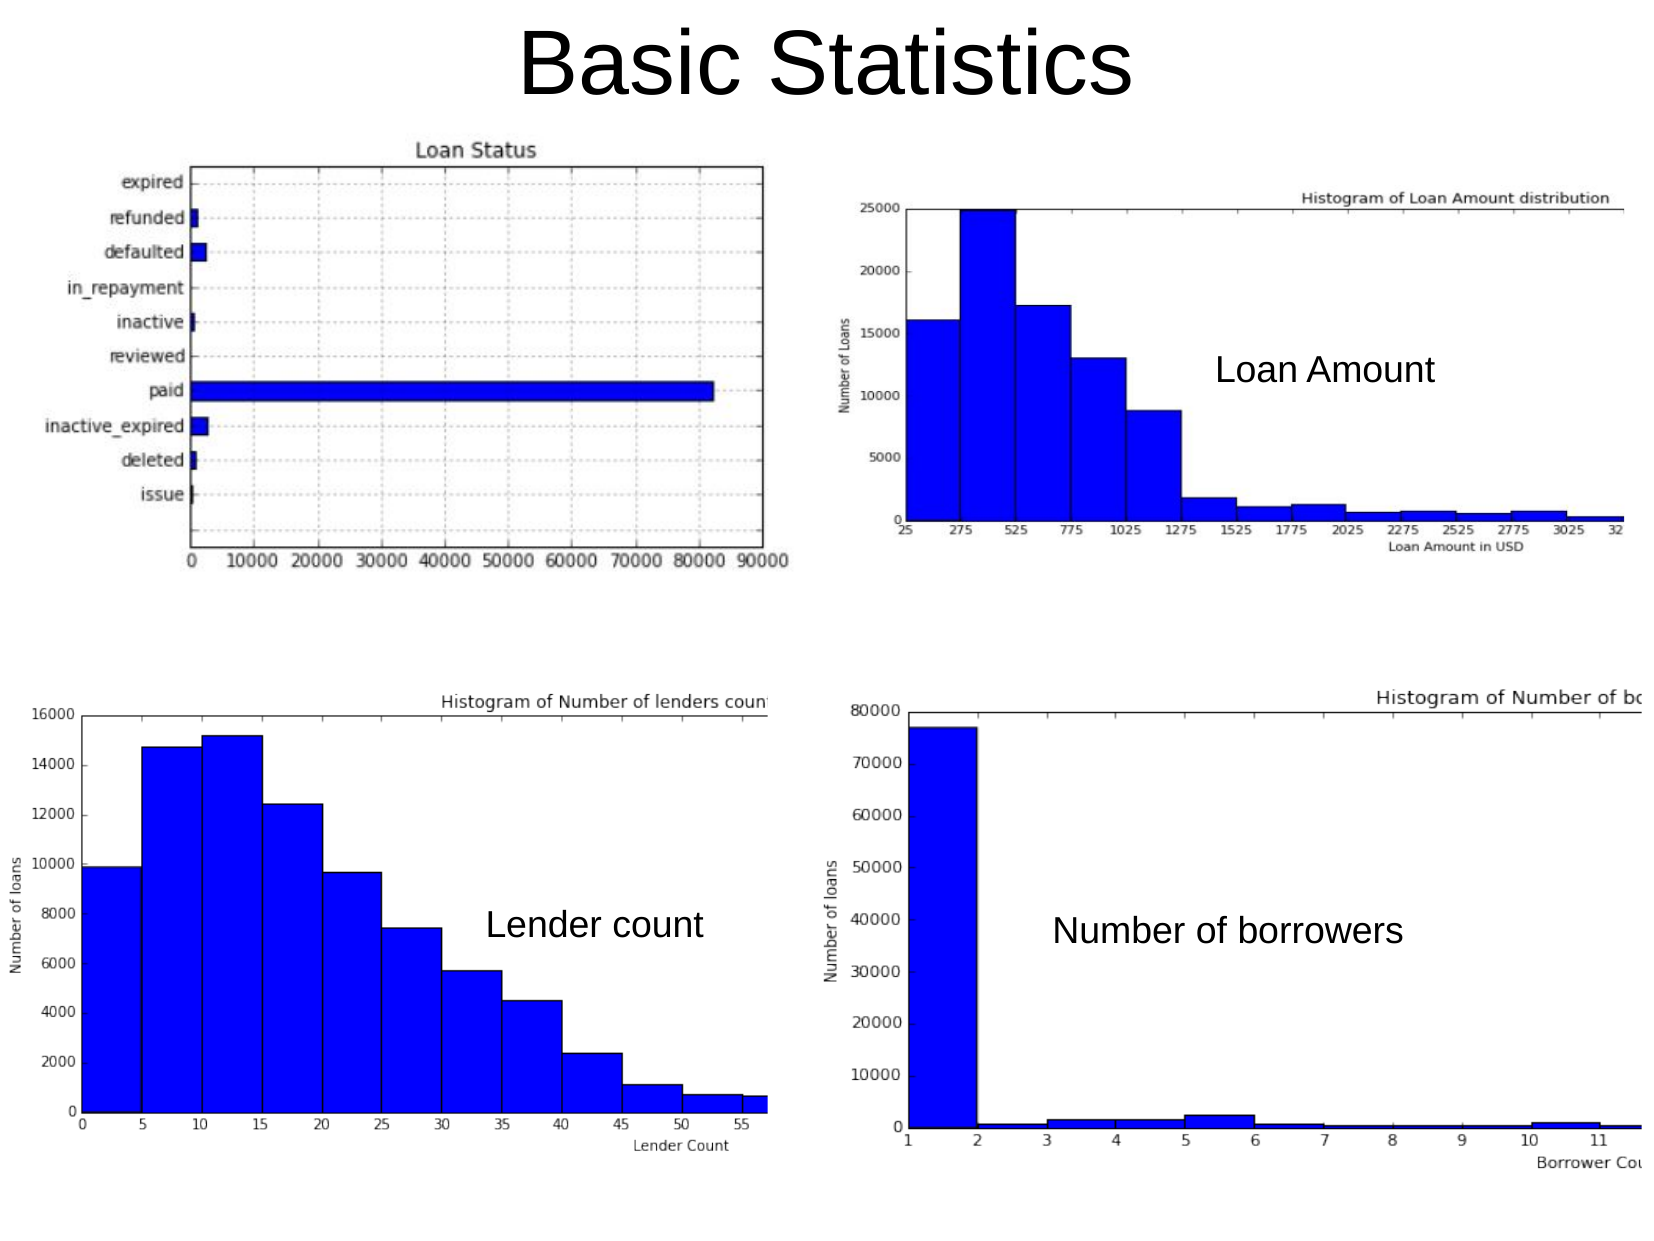

# Basic Statistics
 Loan Amount
Number of borrowers
 Lender count